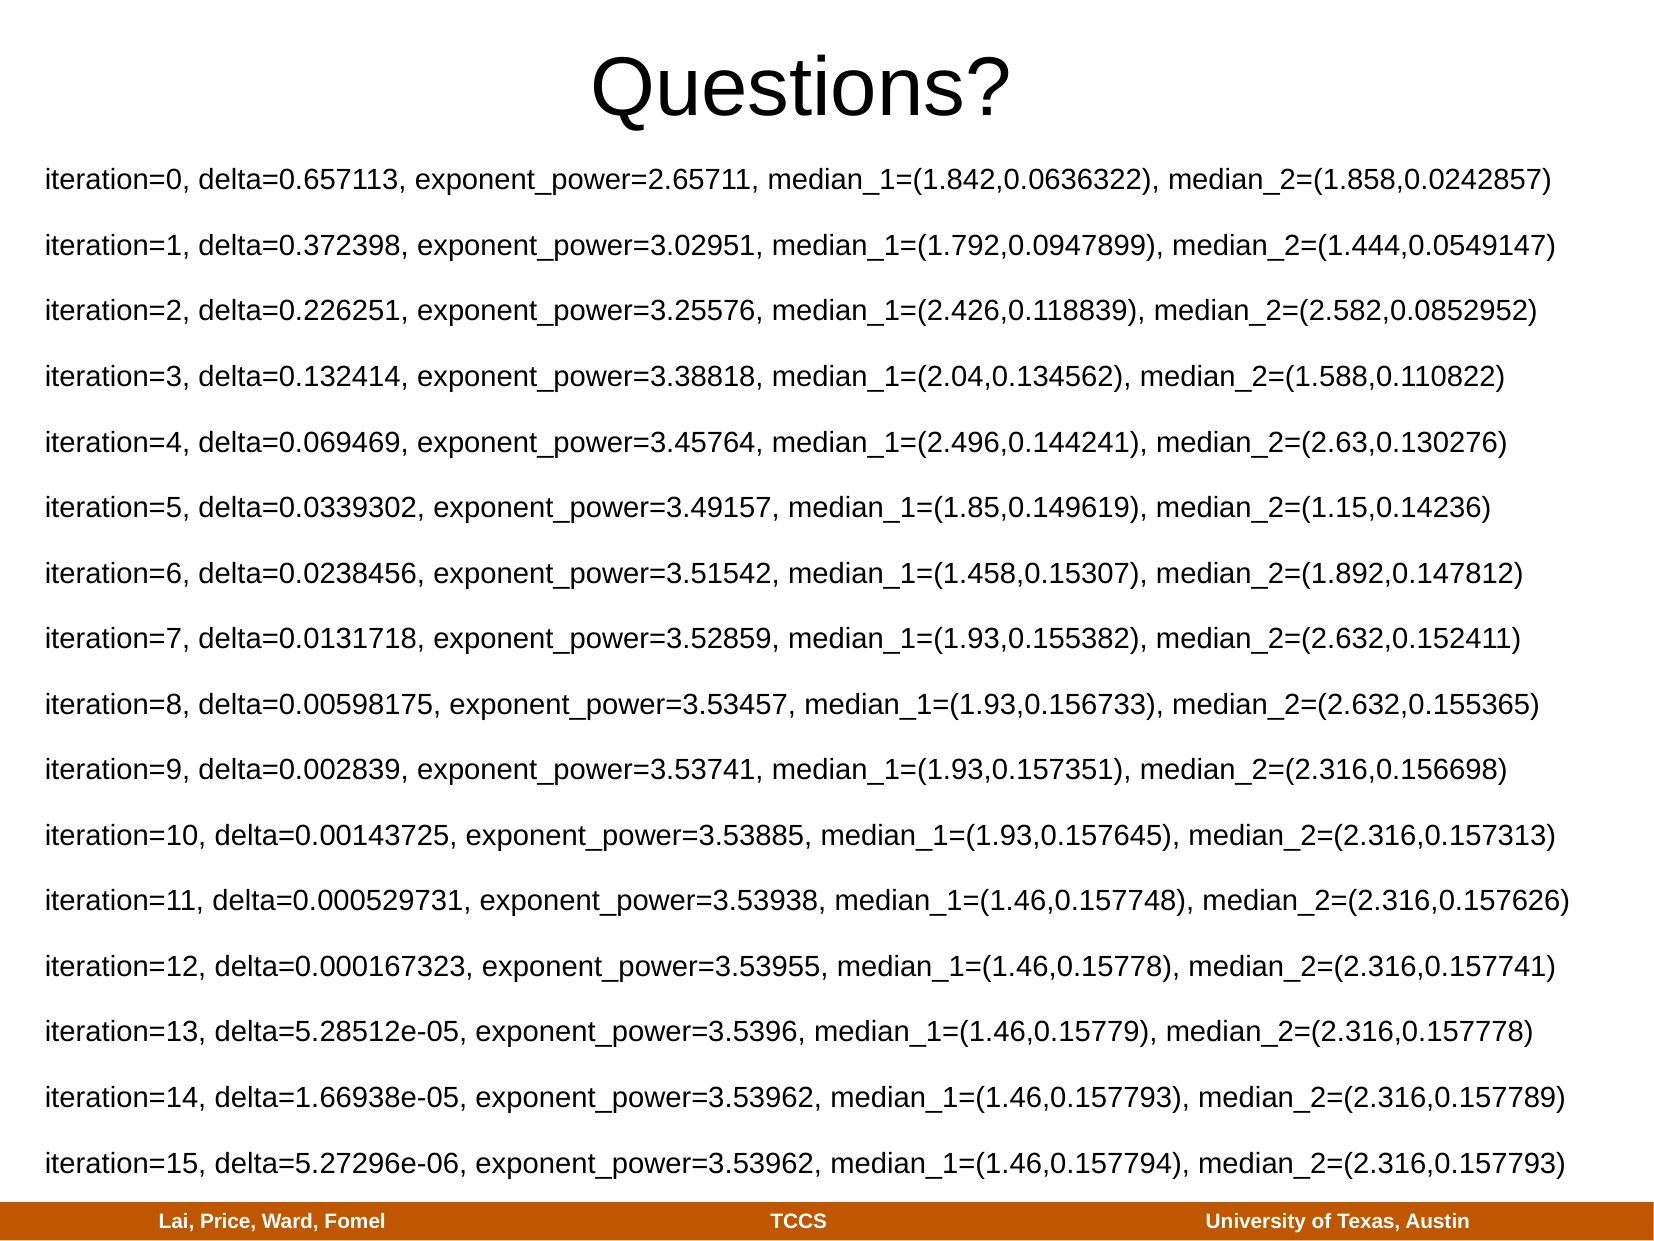

Questions?
iteration=0, delta=0.657113, exponent_power=2.65711, median_1=(1.842,0.0636322), median_2=(1.858,0.0242857)
iteration=1, delta=0.372398, exponent_power=3.02951, median_1=(1.792,0.0947899), median_2=(1.444,0.0549147)
iteration=2, delta=0.226251, exponent_power=3.25576, median_1=(2.426,0.118839), median_2=(2.582,0.0852952)
iteration=3, delta=0.132414, exponent_power=3.38818, median_1=(2.04,0.134562), median_2=(1.588,0.110822)
iteration=4, delta=0.069469, exponent_power=3.45764, median_1=(2.496,0.144241), median_2=(2.63,0.130276)
iteration=5, delta=0.0339302, exponent_power=3.49157, median_1=(1.85,0.149619), median_2=(1.15,0.14236)
iteration=6, delta=0.0238456, exponent_power=3.51542, median_1=(1.458,0.15307), median_2=(1.892,0.147812)
iteration=7, delta=0.0131718, exponent_power=3.52859, median_1=(1.93,0.155382), median_2=(2.632,0.152411)
iteration=8, delta=0.00598175, exponent_power=3.53457, median_1=(1.93,0.156733), median_2=(2.632,0.155365)
iteration=9, delta=0.002839, exponent_power=3.53741, median_1=(1.93,0.157351), median_2=(2.316,0.156698)
iteration=10, delta=0.00143725, exponent_power=3.53885, median_1=(1.93,0.157645), median_2=(2.316,0.157313)
iteration=11, delta=0.000529731, exponent_power=3.53938, median_1=(1.46,0.157748), median_2=(2.316,0.157626)
iteration=12, delta=0.000167323, exponent_power=3.53955, median_1=(1.46,0.15778), median_2=(2.316,0.157741)
iteration=13, delta=5.28512e-05, exponent_power=3.5396, median_1=(1.46,0.15779), median_2=(2.316,0.157778)
iteration=14, delta=1.66938e-05, exponent_power=3.53962, median_1=(1.46,0.157793), median_2=(2.316,0.157789)
iteration=15, delta=5.27296e-06, exponent_power=3.53962, median_1=(1.46,0.157794), median_2=(2.316,0.157793)